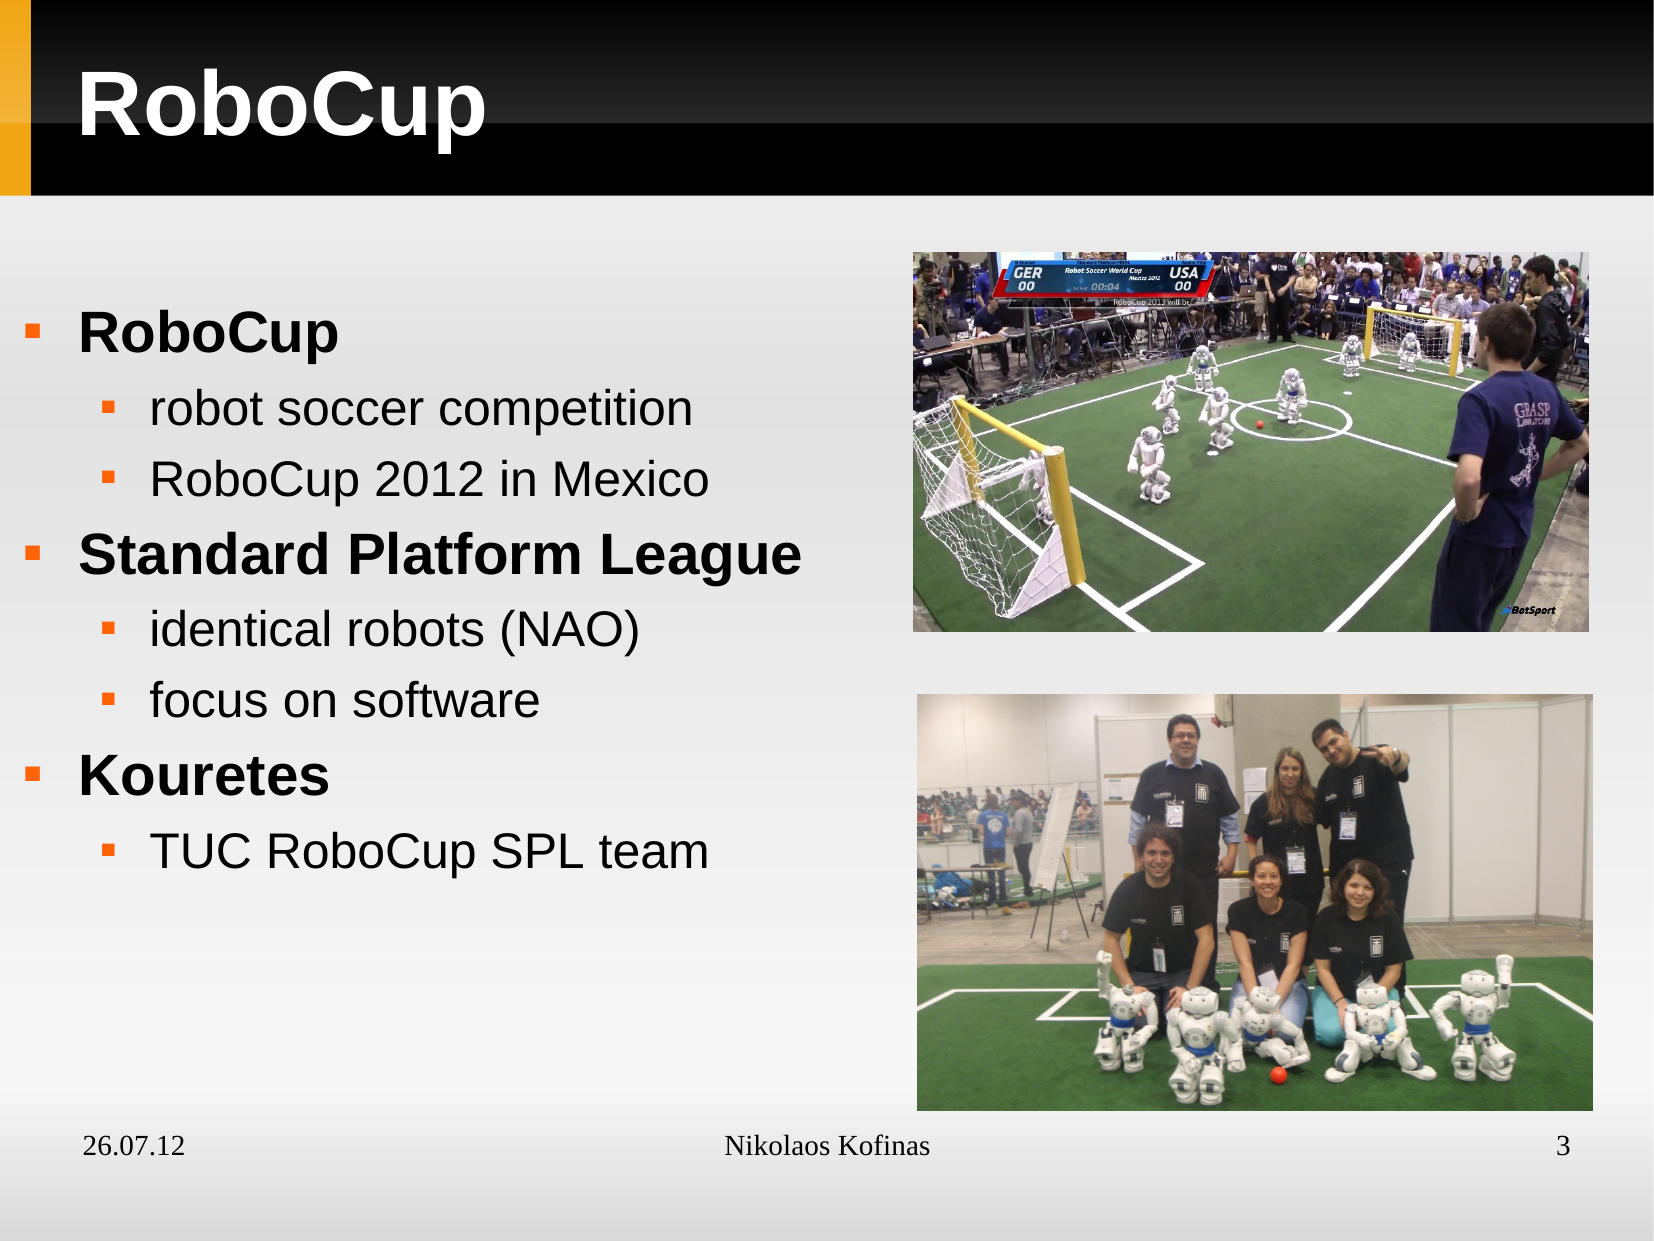

# RoboCup
RoboCup
robot soccer competition
RoboCup 2012 in Mexico
Standard Platform League
identical robots (NAO)
focus on software
Kouretes
TUC RoboCup SPL team
26.07.12
Νικόλαος Κοφινάς
3